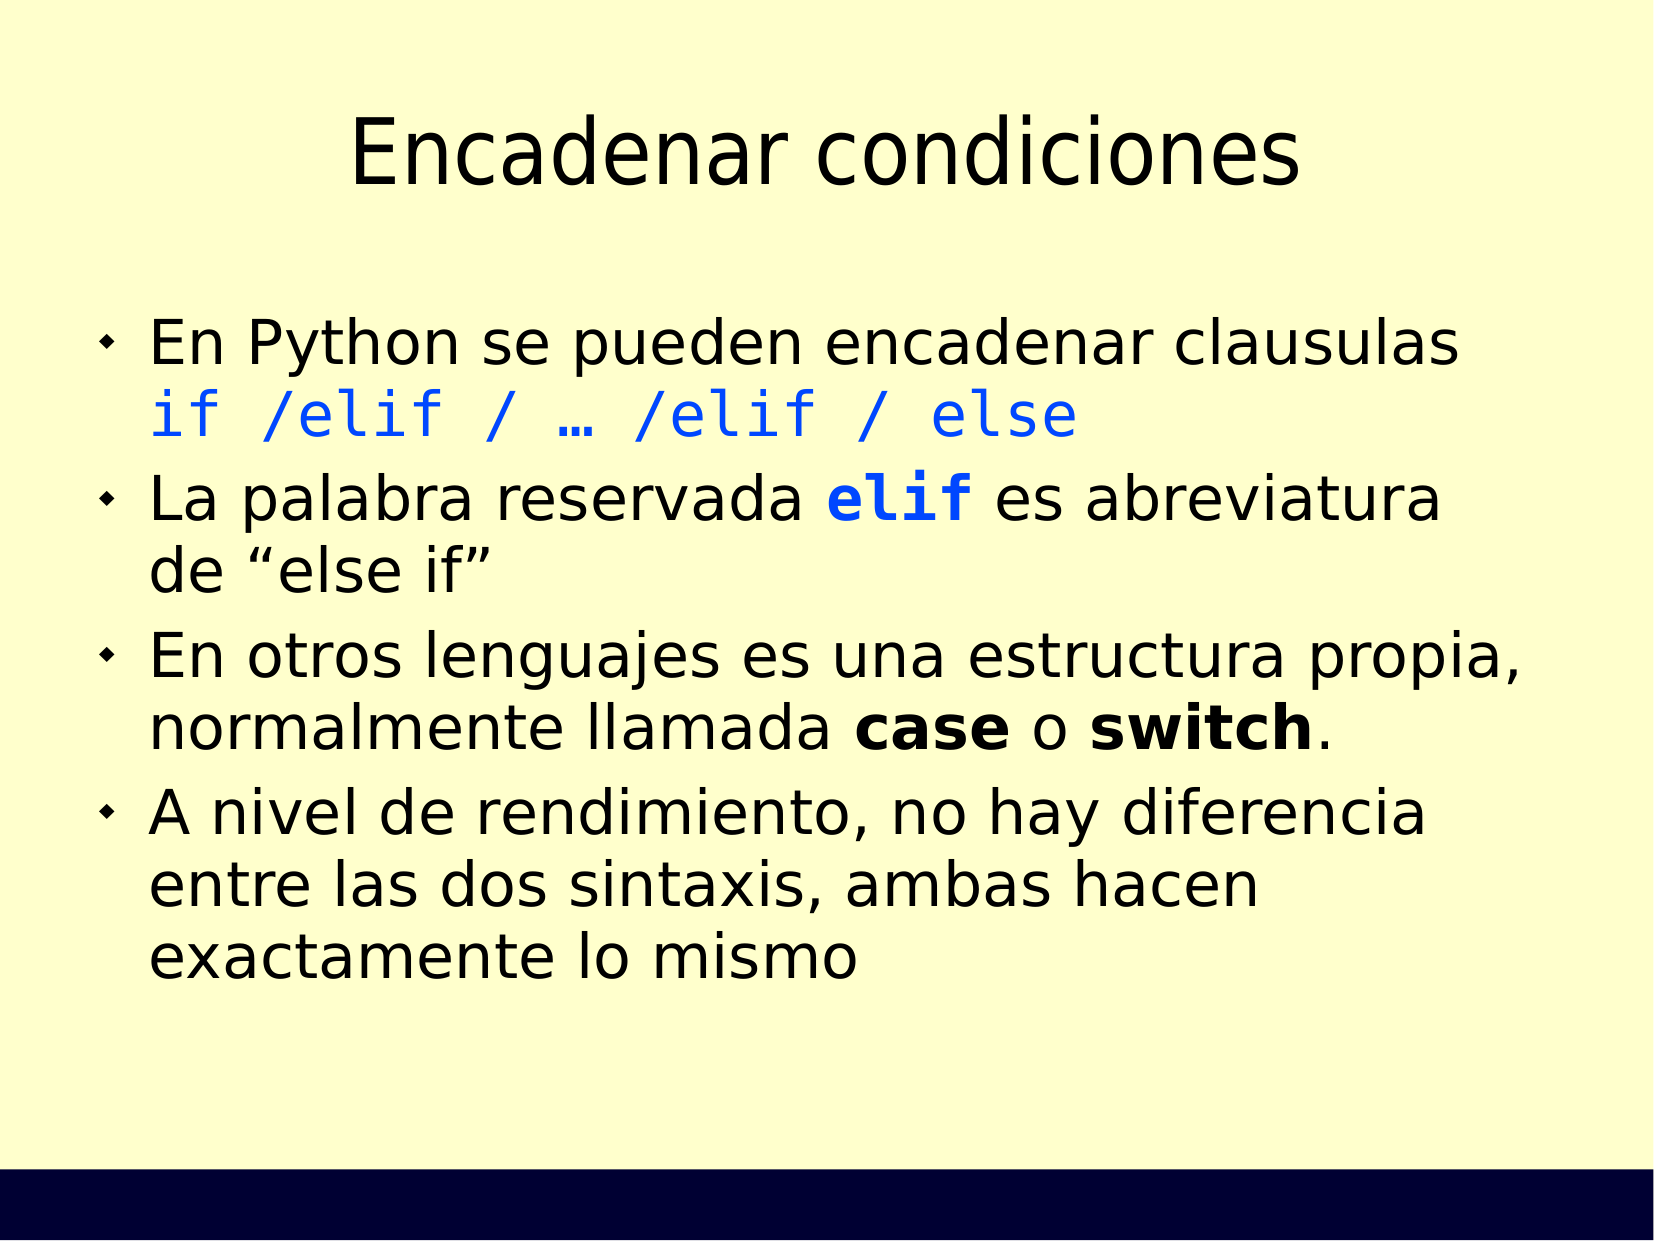

# Encadenar condiciones
En Python se pueden encadenar clausulas if /elif / … /elif / else
La palabra reservada elif es abreviatura de “else if”
En otros lenguajes es una estructura propia, normalmente llamada case o switch.
A nivel de rendimiento, no hay diferencia entre las dos sintaxis, ambas hacen exactamente lo mismo